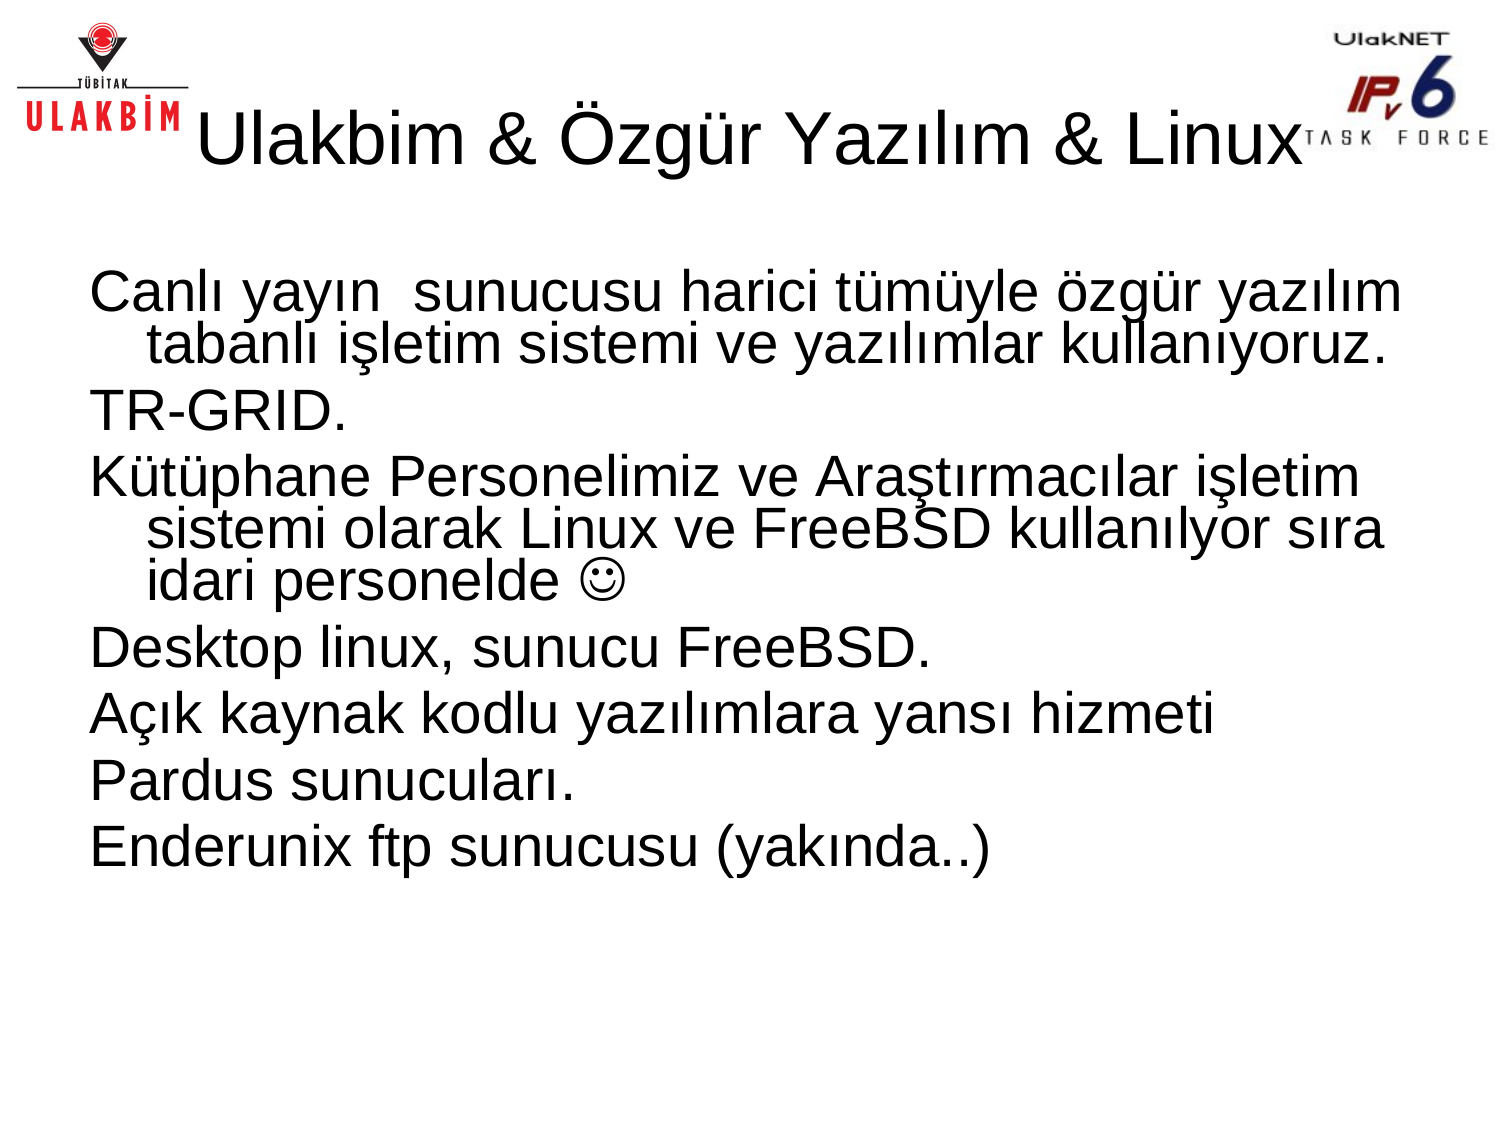

# Ulakbim & Özgür Yazılım & Linux
Canlı yayın sunucusu harici tümüyle özgür yazılım tabanlı işletim sistemi ve yazılımlar kullanıyoruz.
TR-GRID.
Kütüphane Personelimiz ve Araştırmacılar işletim sistemi olarak Linux ve FreeBSD kullanılyor sıra idari personelde 
Desktop linux, sunucu FreeBSD.
Açık kaynak kodlu yazılımlara yansı hizmeti
Pardus sunucuları.
Enderunix ftp sunucusu (yakında..)